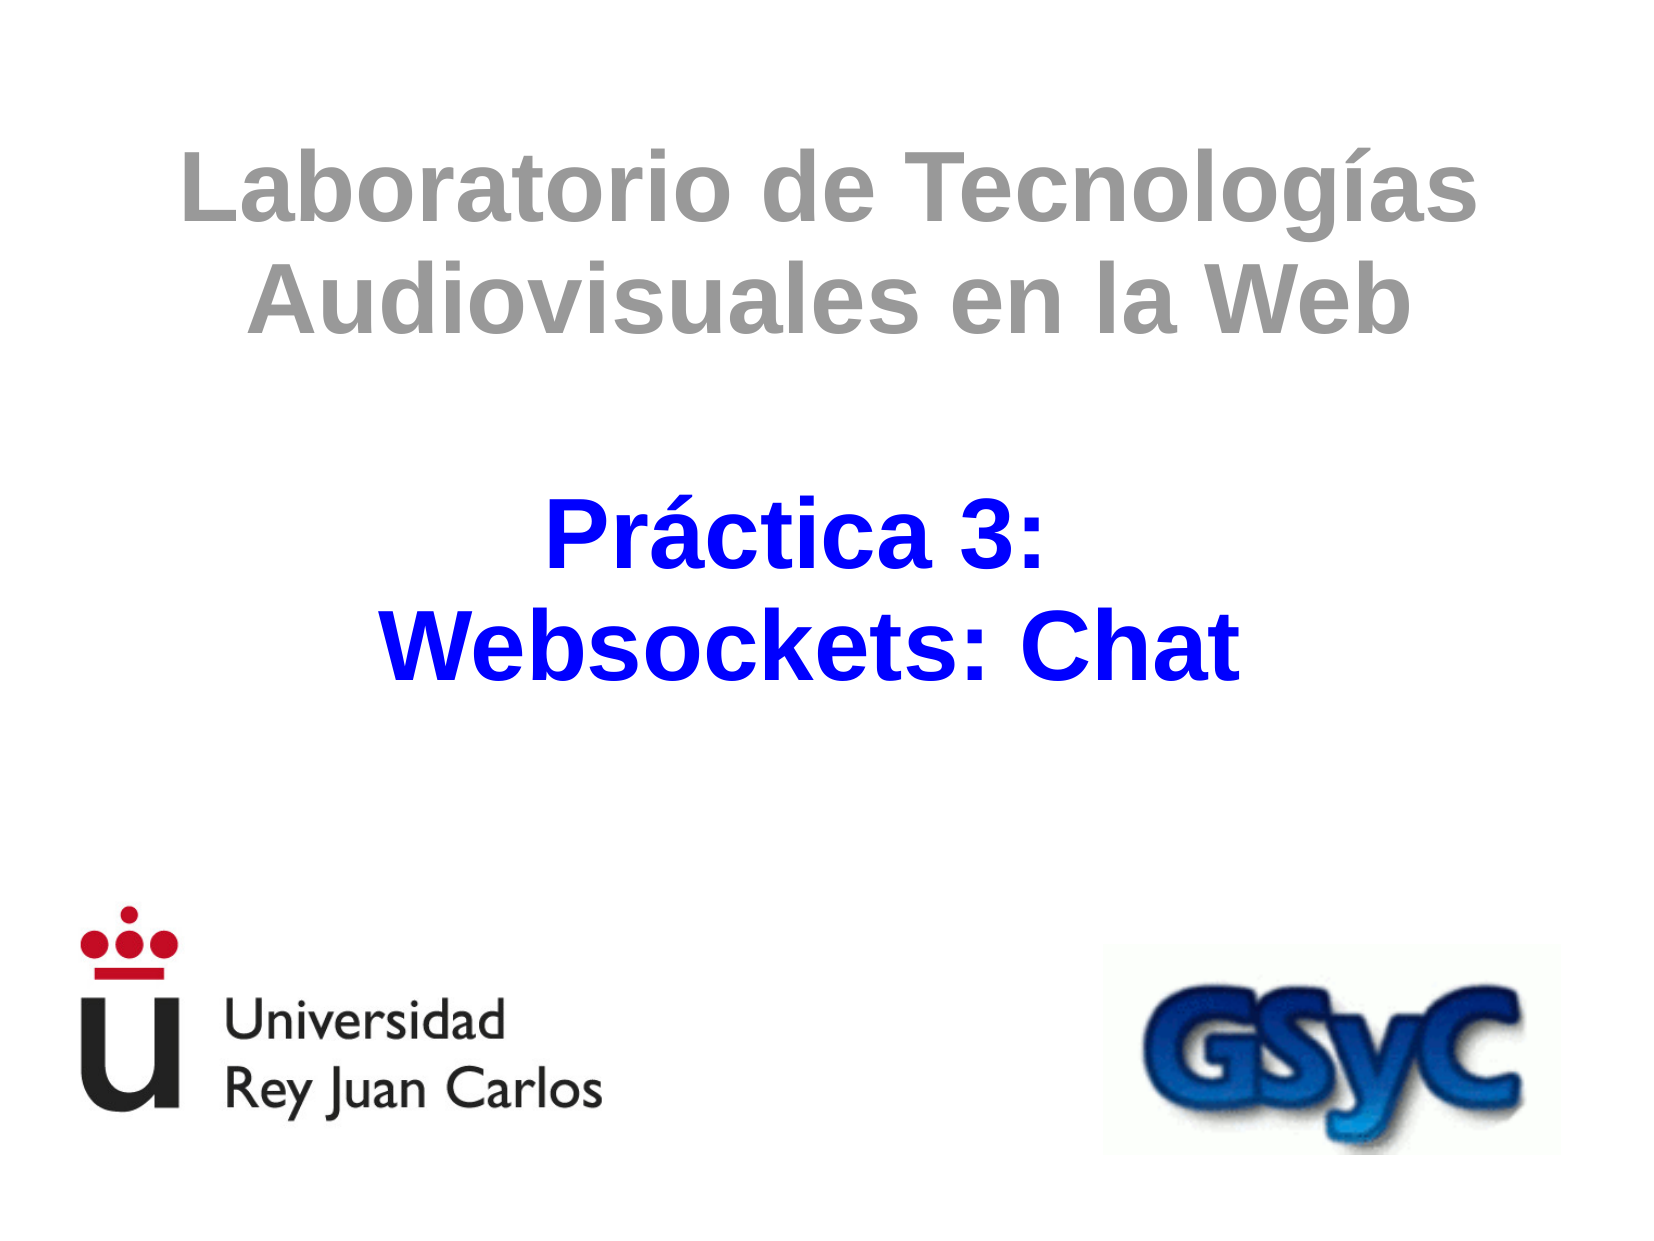

Laboratorio de Tecnologías Audiovisuales en la Web
# Práctica 3: Websockets: Chat